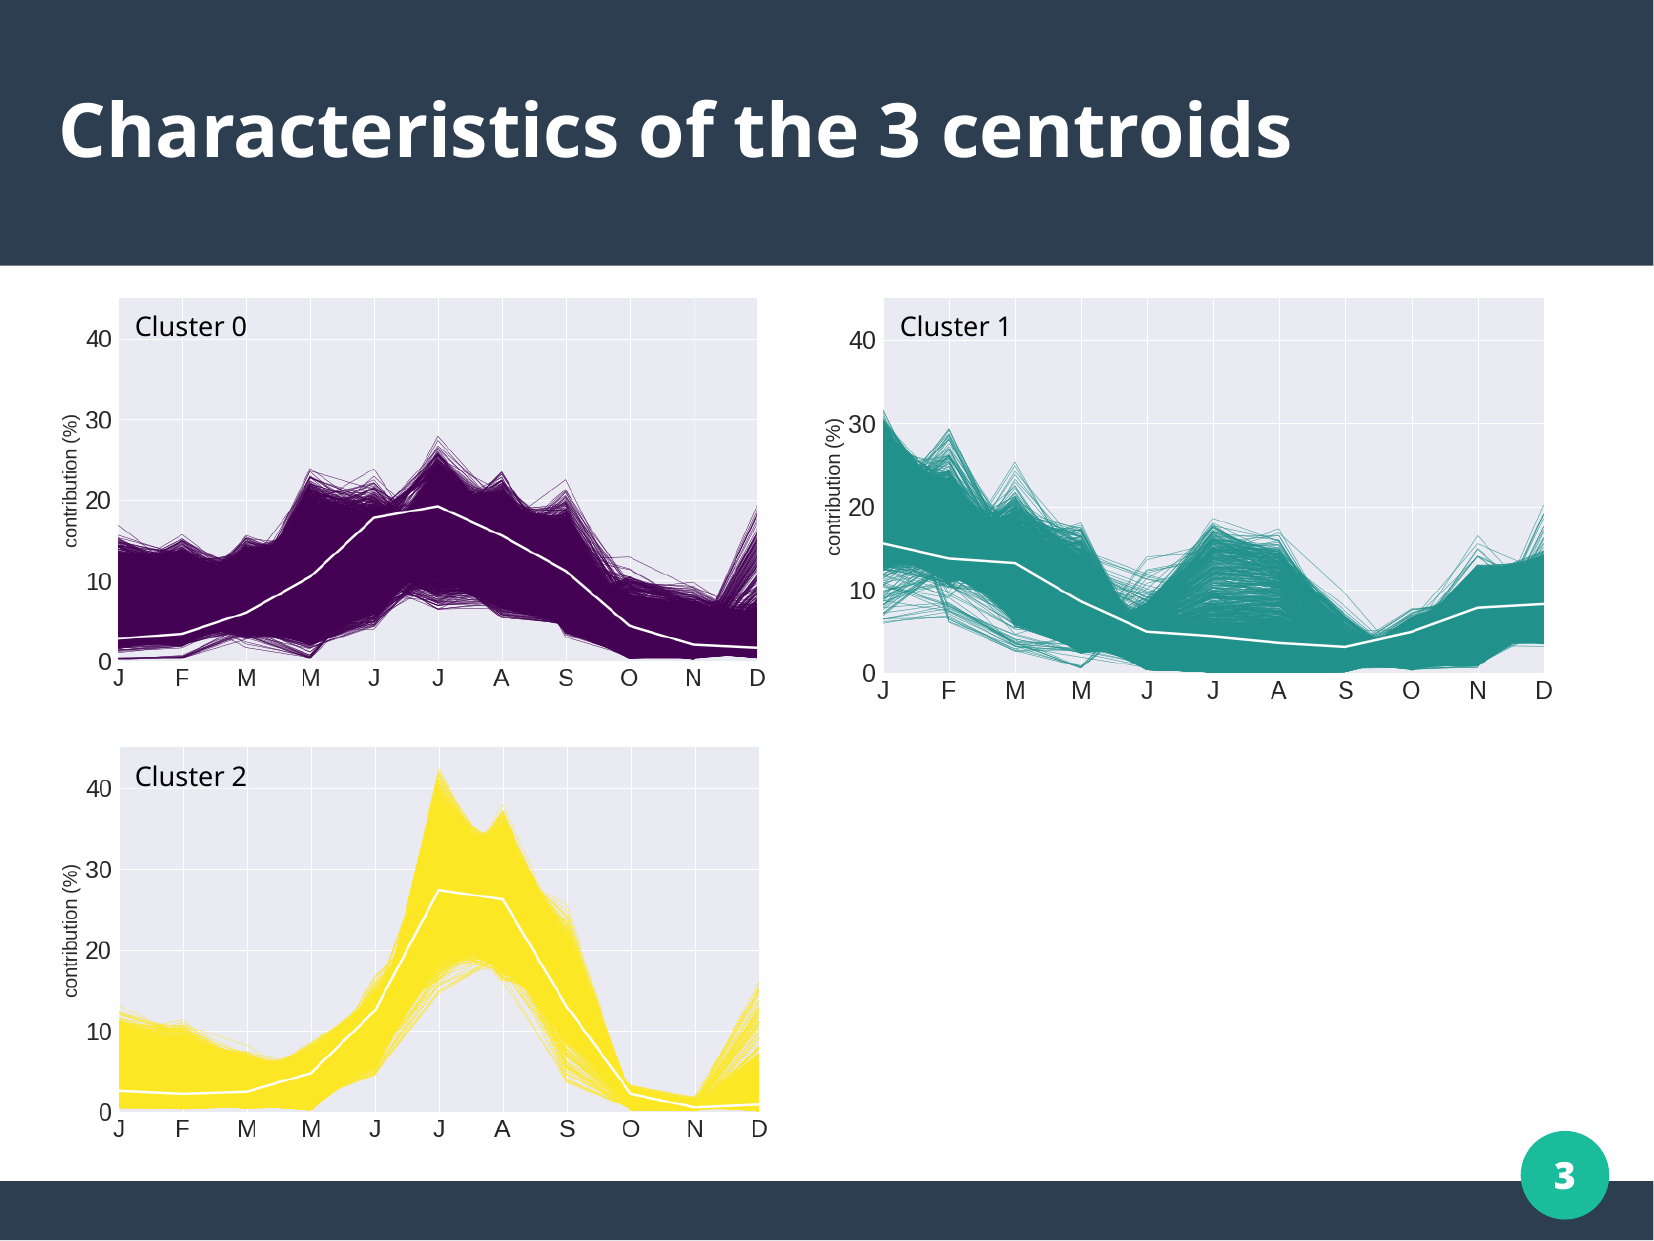

# Characteristics of the 3 centroids
Cluster 0
Cluster 1
Cluster 2
3